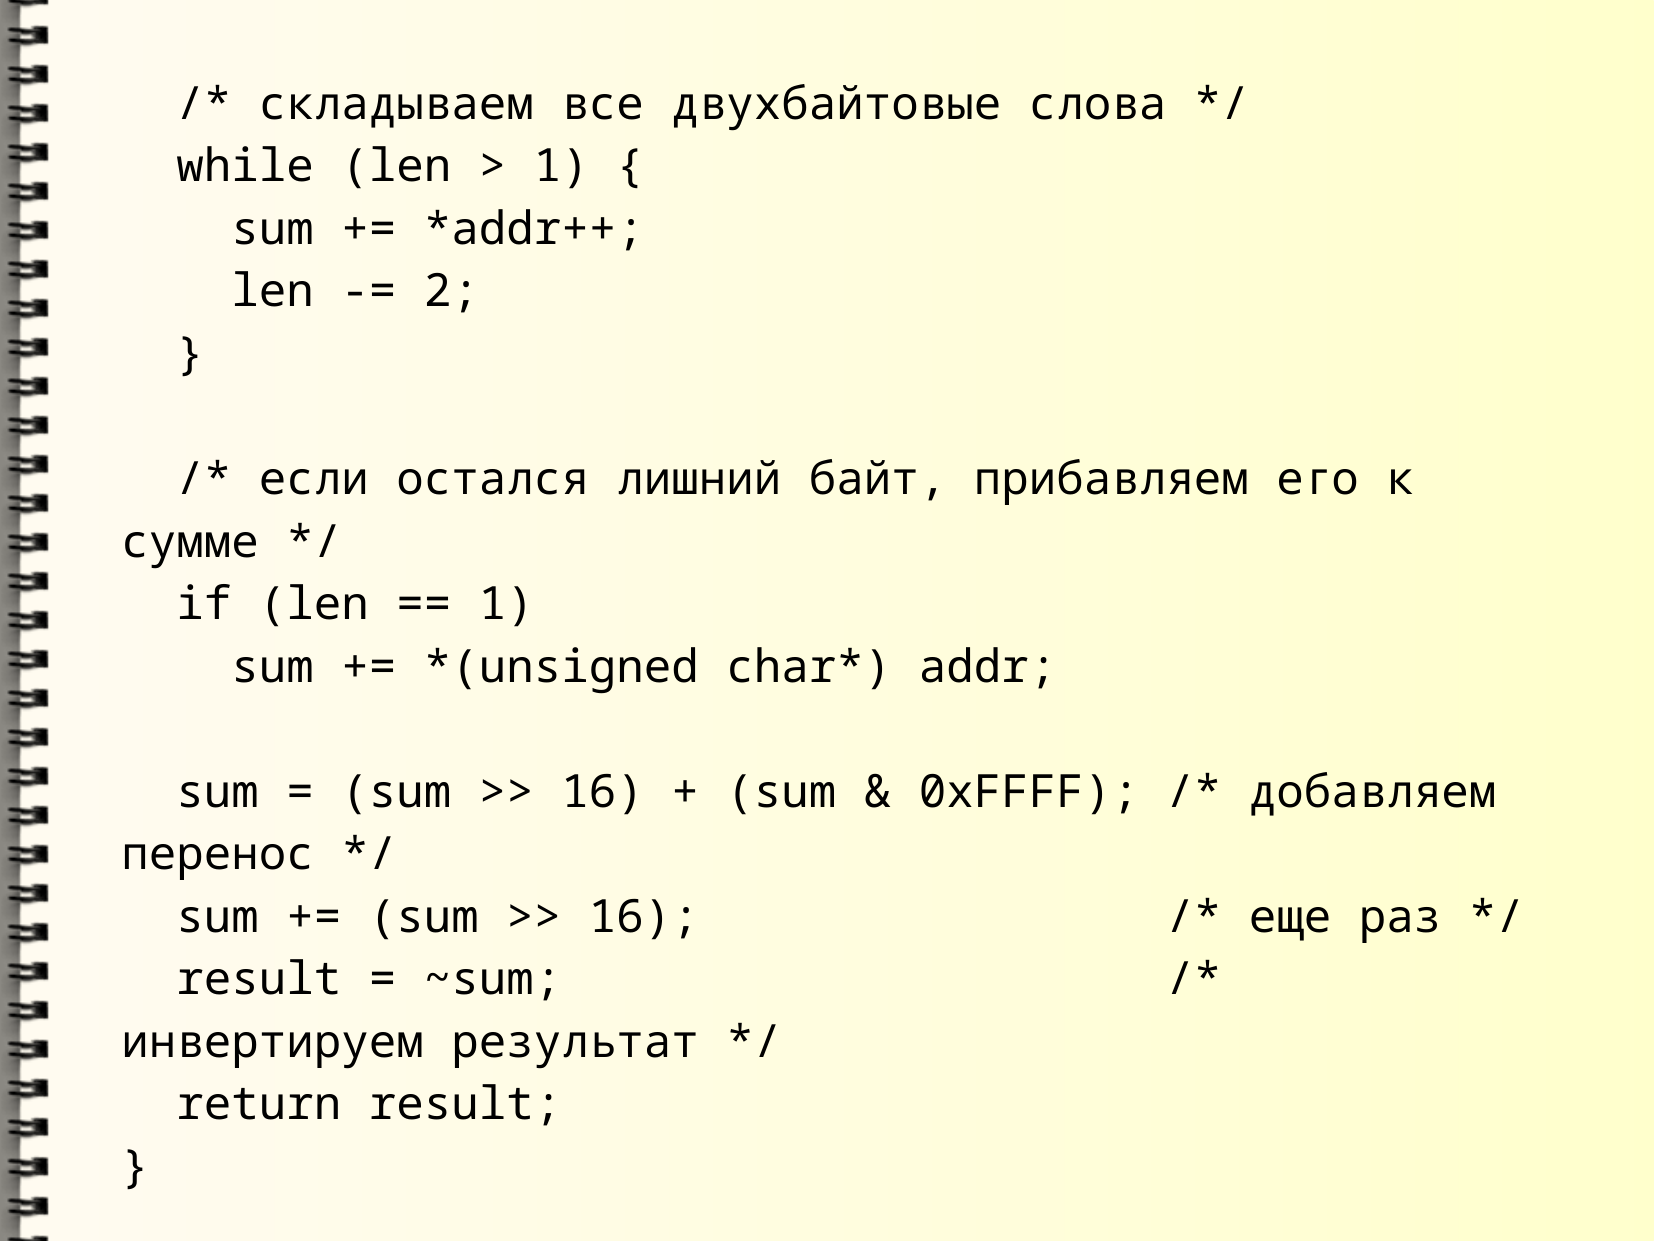

# /* складываем все двухбайтовые слова */
 while (len > 1) {
 sum += *addr++;
 len -= 2;
 }
 /* если остался лишний байт, прибавляем его к сумме */
 if (len == 1)
 sum += *(unsigned char*) addr;
 sum = (sum >> 16) + (sum & 0xFFFF); /* добавляем перенос */
 sum += (sum >> 16); /* еще раз */
 result = ~sum; /* инвертируем результат */
 return result;
}